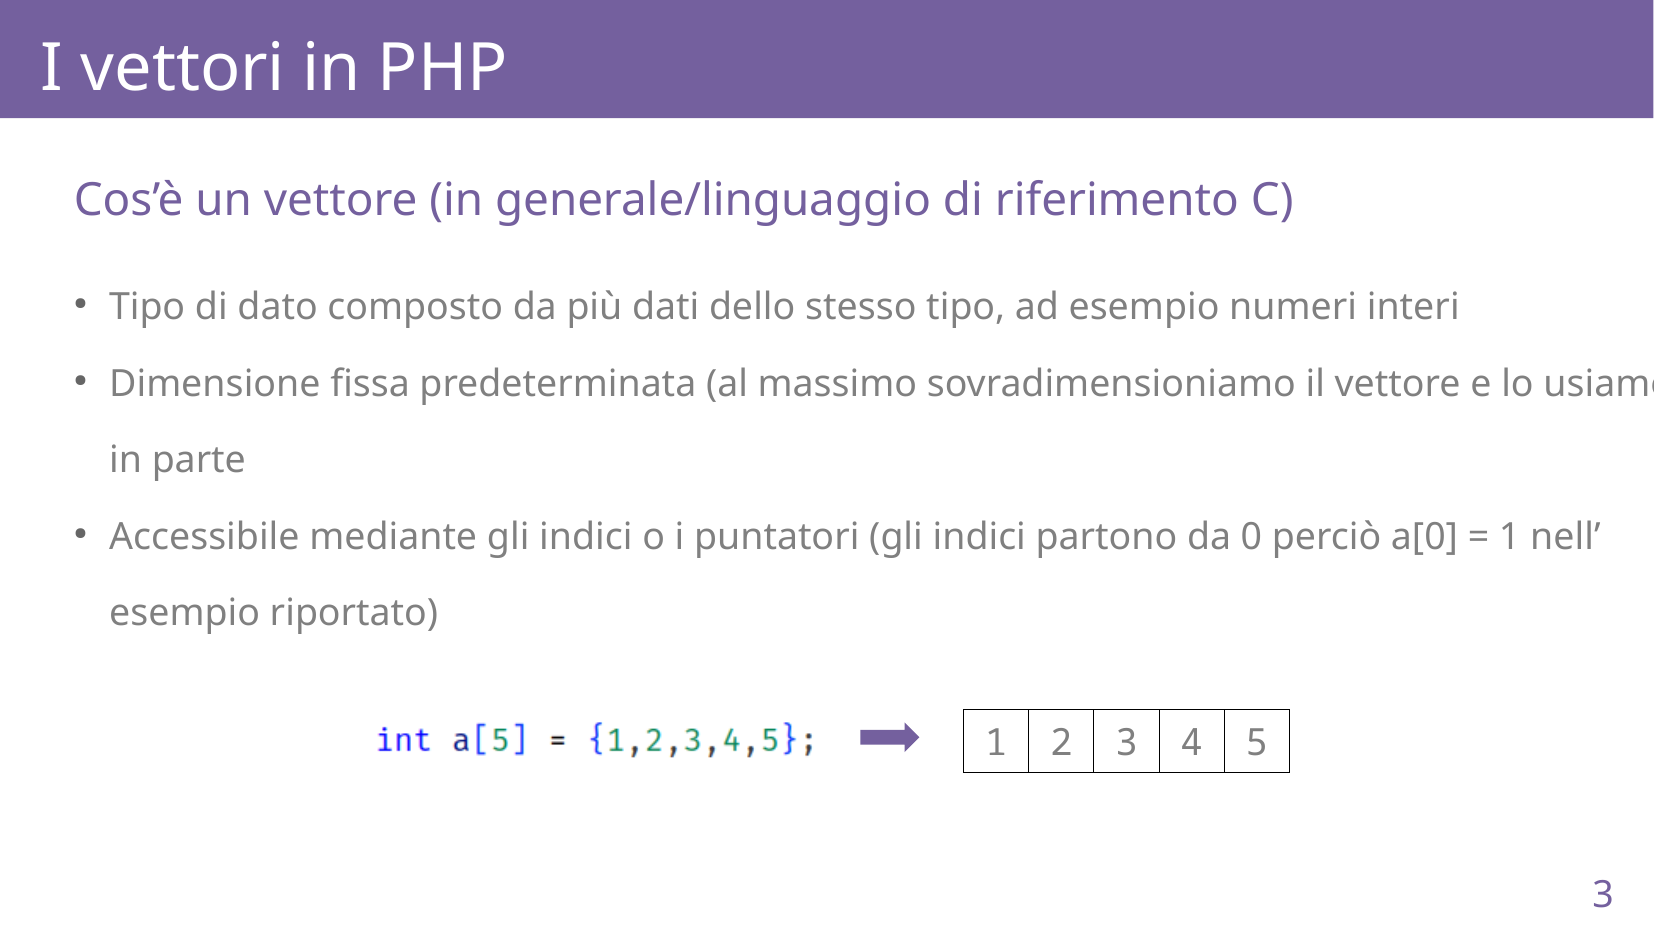

I vettori in PHP
Cos’è un vettore (in generale/linguaggio di riferimento C)
Tipo di dato composto da più dati dello stesso tipo, ad esempio numeri interi
Dimensione fissa predeterminata (al massimo sovradimensioniamo il vettore e lo usiamo
in parte
Accessibile mediante gli indici o i puntatori (gli indici partono da 0 perciò a[0] = 1 nell’
esempio riportato)
| 1 | 2 | 3 | 4 | 5 |
| --- | --- | --- | --- | --- |